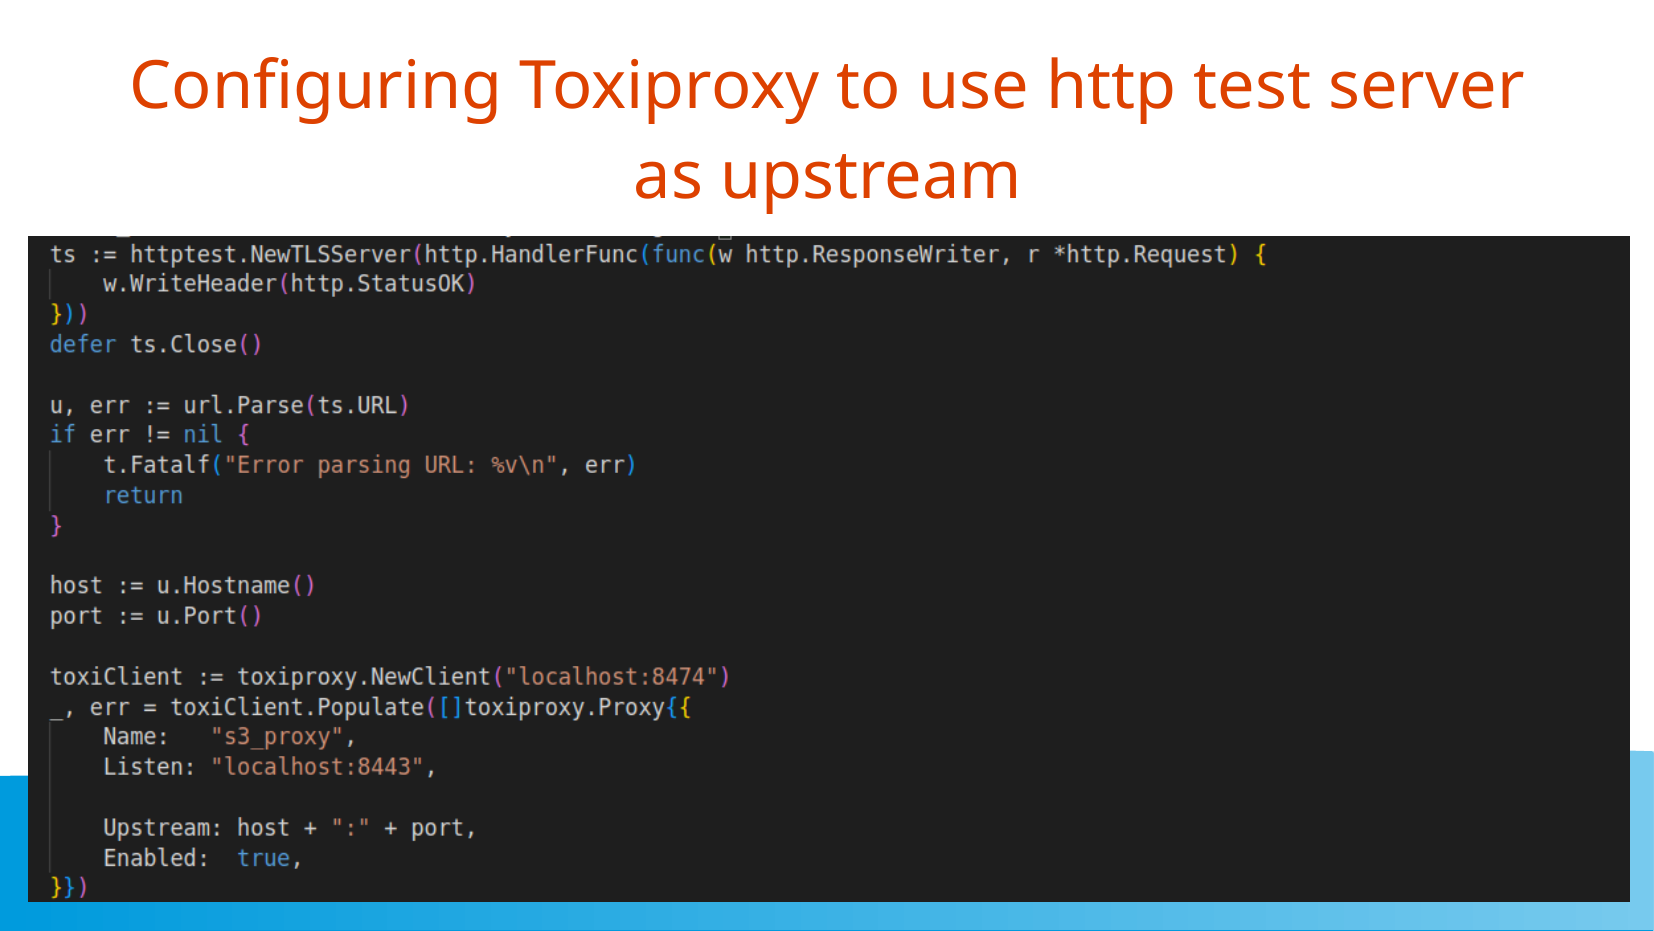

# Configuring Toxiproxy to use http test server as upstream